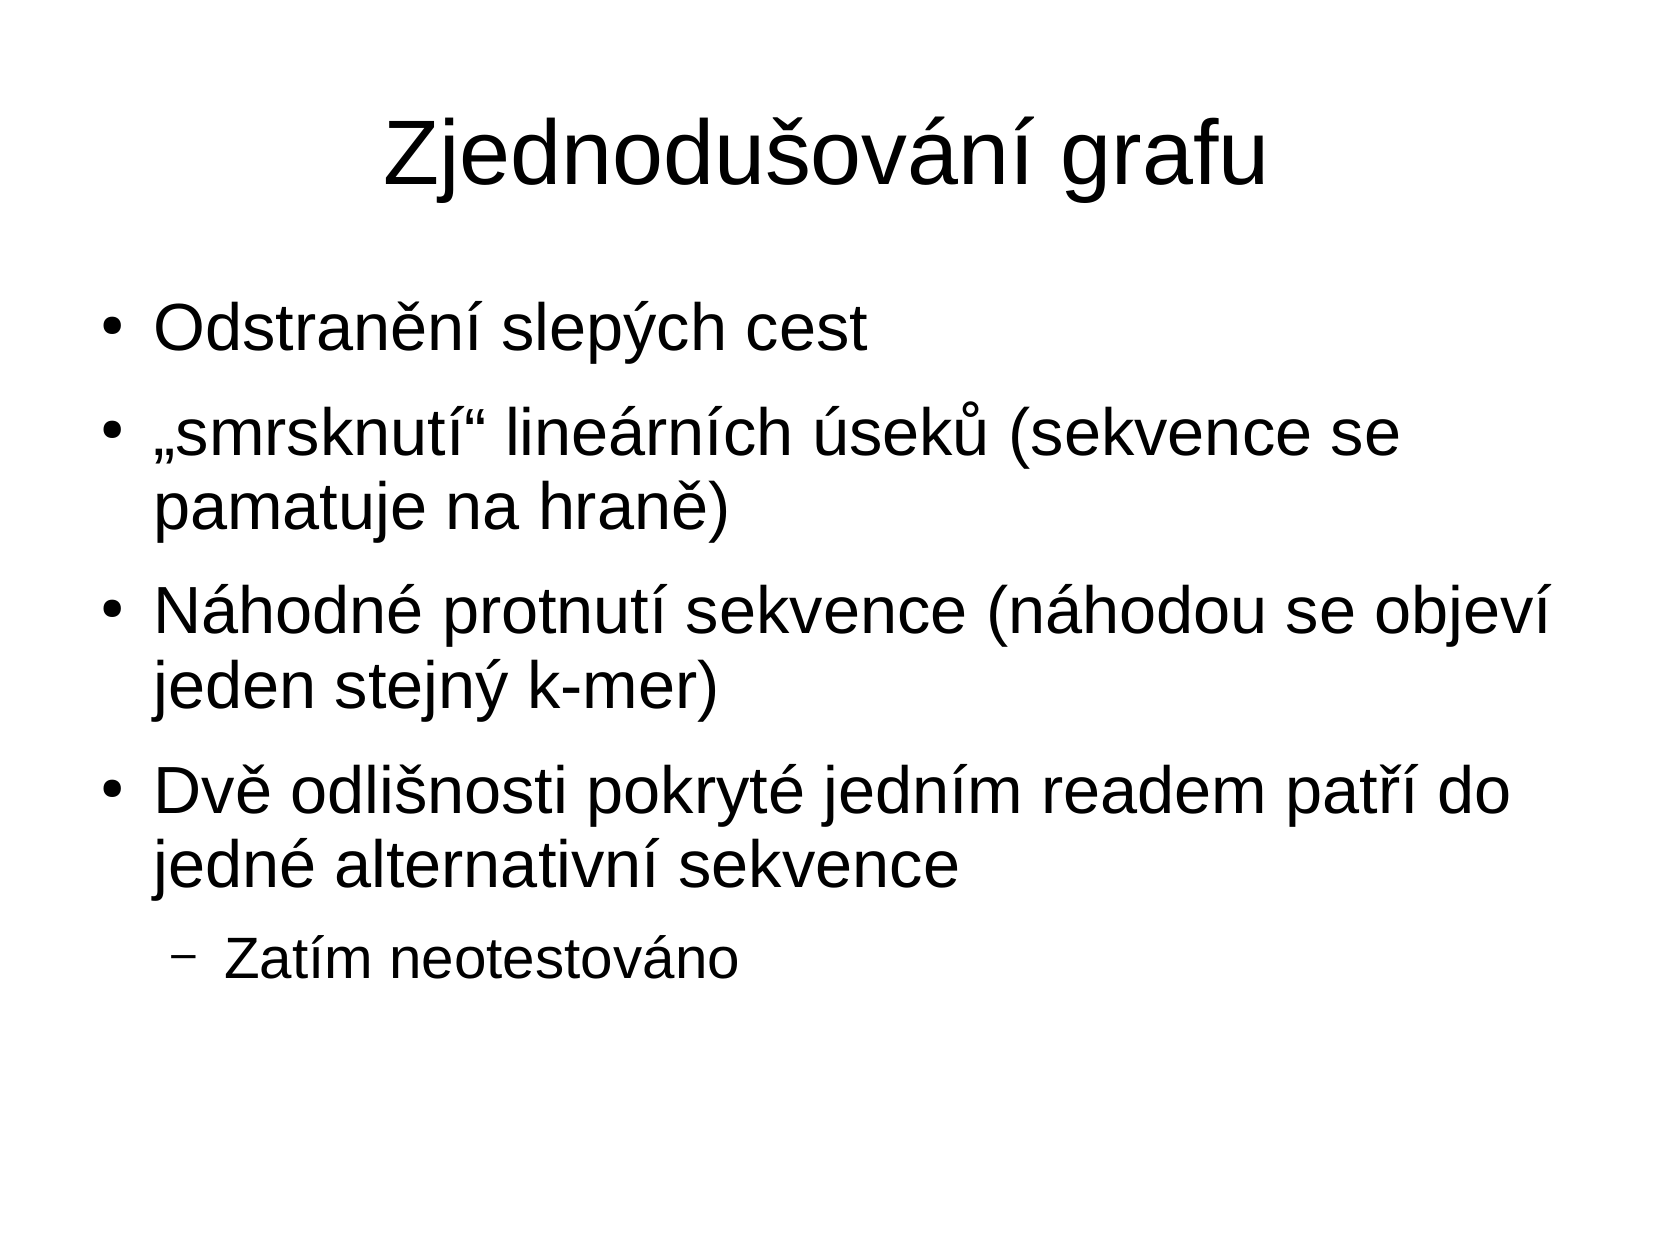

# Zjednodušování grafu
Odstranění slepých cest
„smrsknutí“ lineárních úseků (sekvence se pamatuje na hraně)
Náhodné protnutí sekvence (náhodou se objeví jeden stejný k-mer)
Dvě odlišnosti pokryté jedním readem patří do jedné alternativní sekvence
Zatím neotestováno